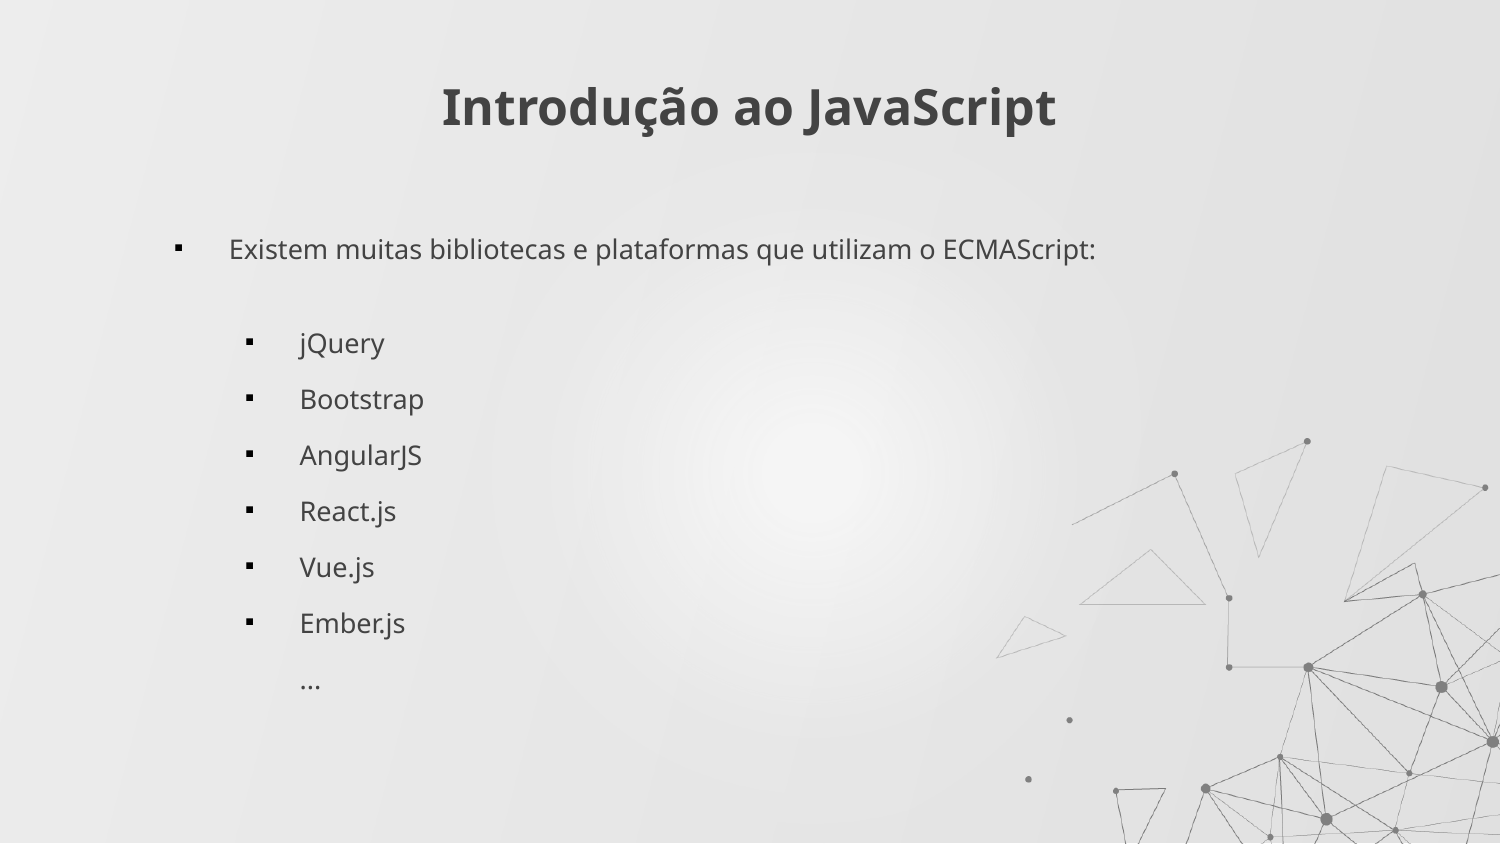

Introdução ao JavaScript
# Existem muitas bibliotecas e plataformas que utilizam o ECMAScript:
jQuery
Bootstrap
AngularJS
React.js
Vue.js
Ember.js
...